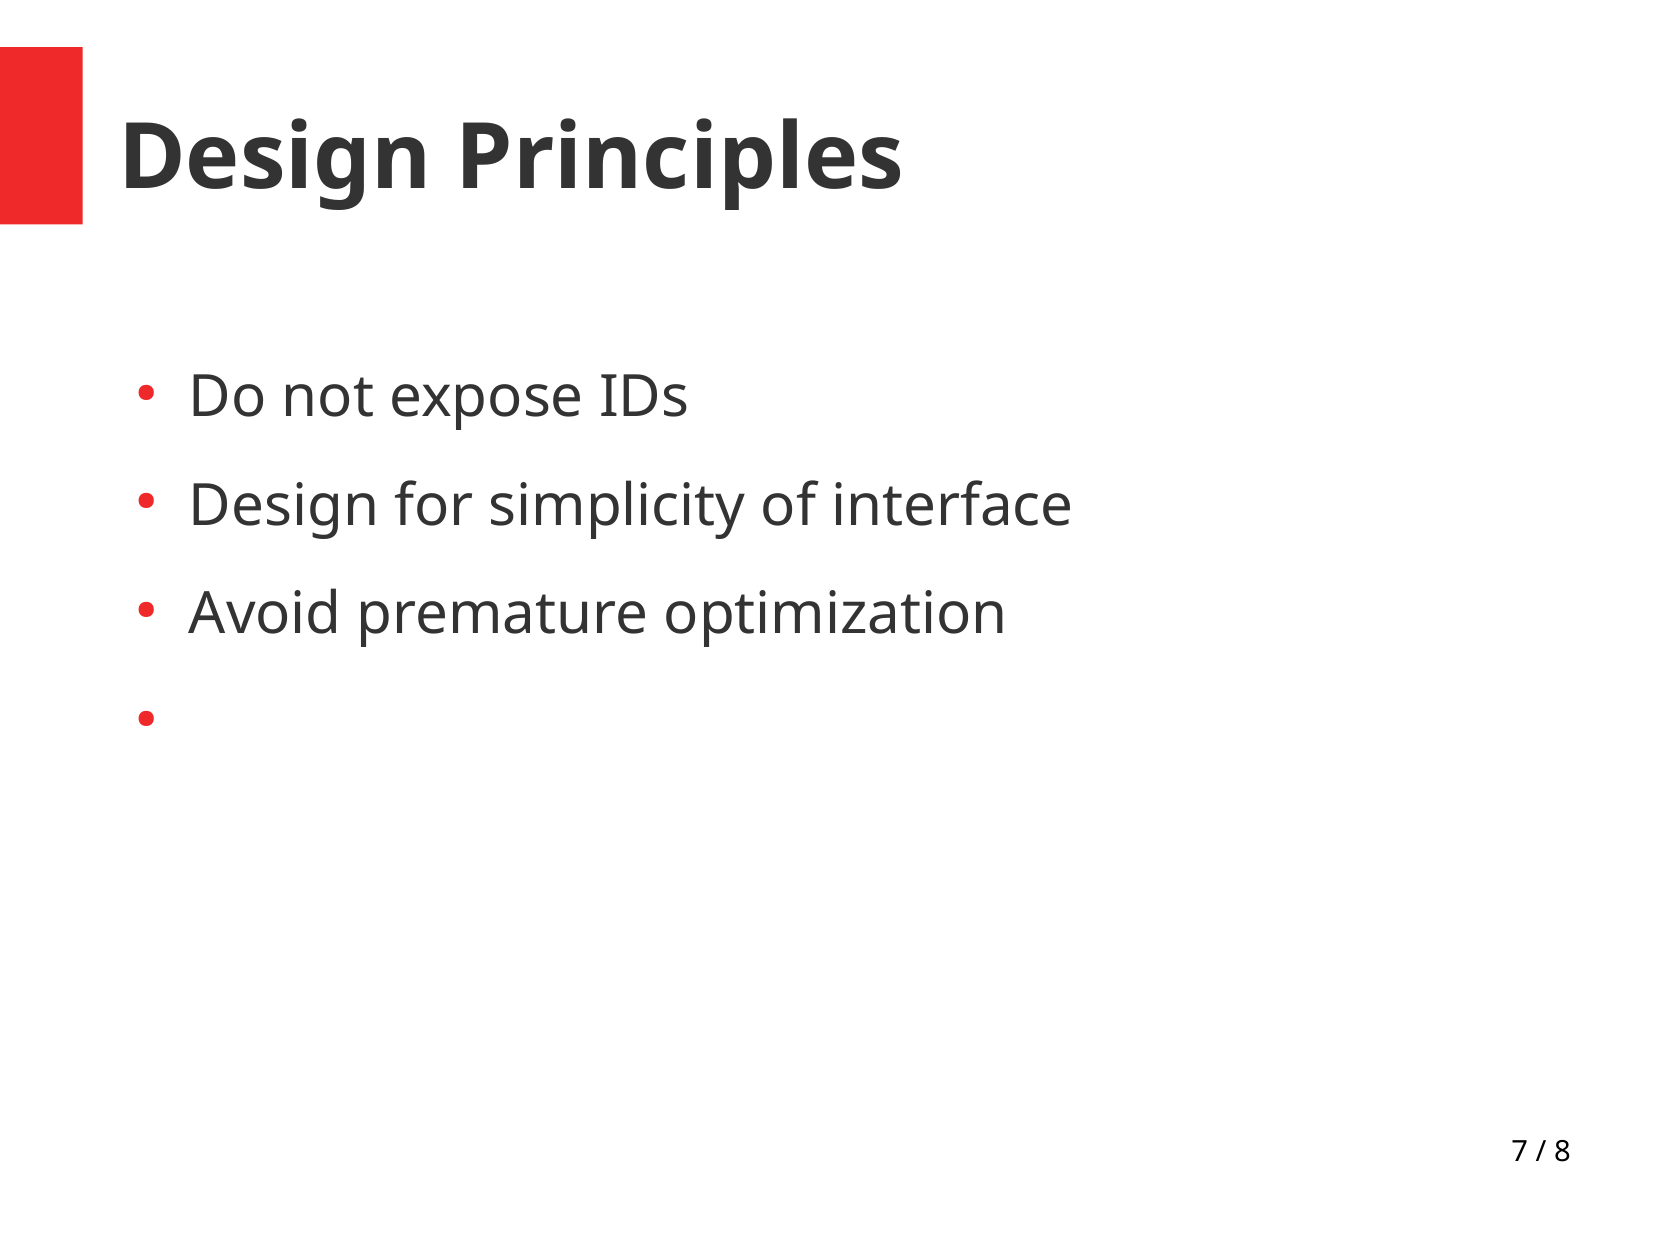

# Design Principles
Do not expose IDs
Design for simplicity of interface
Avoid premature optimization
7